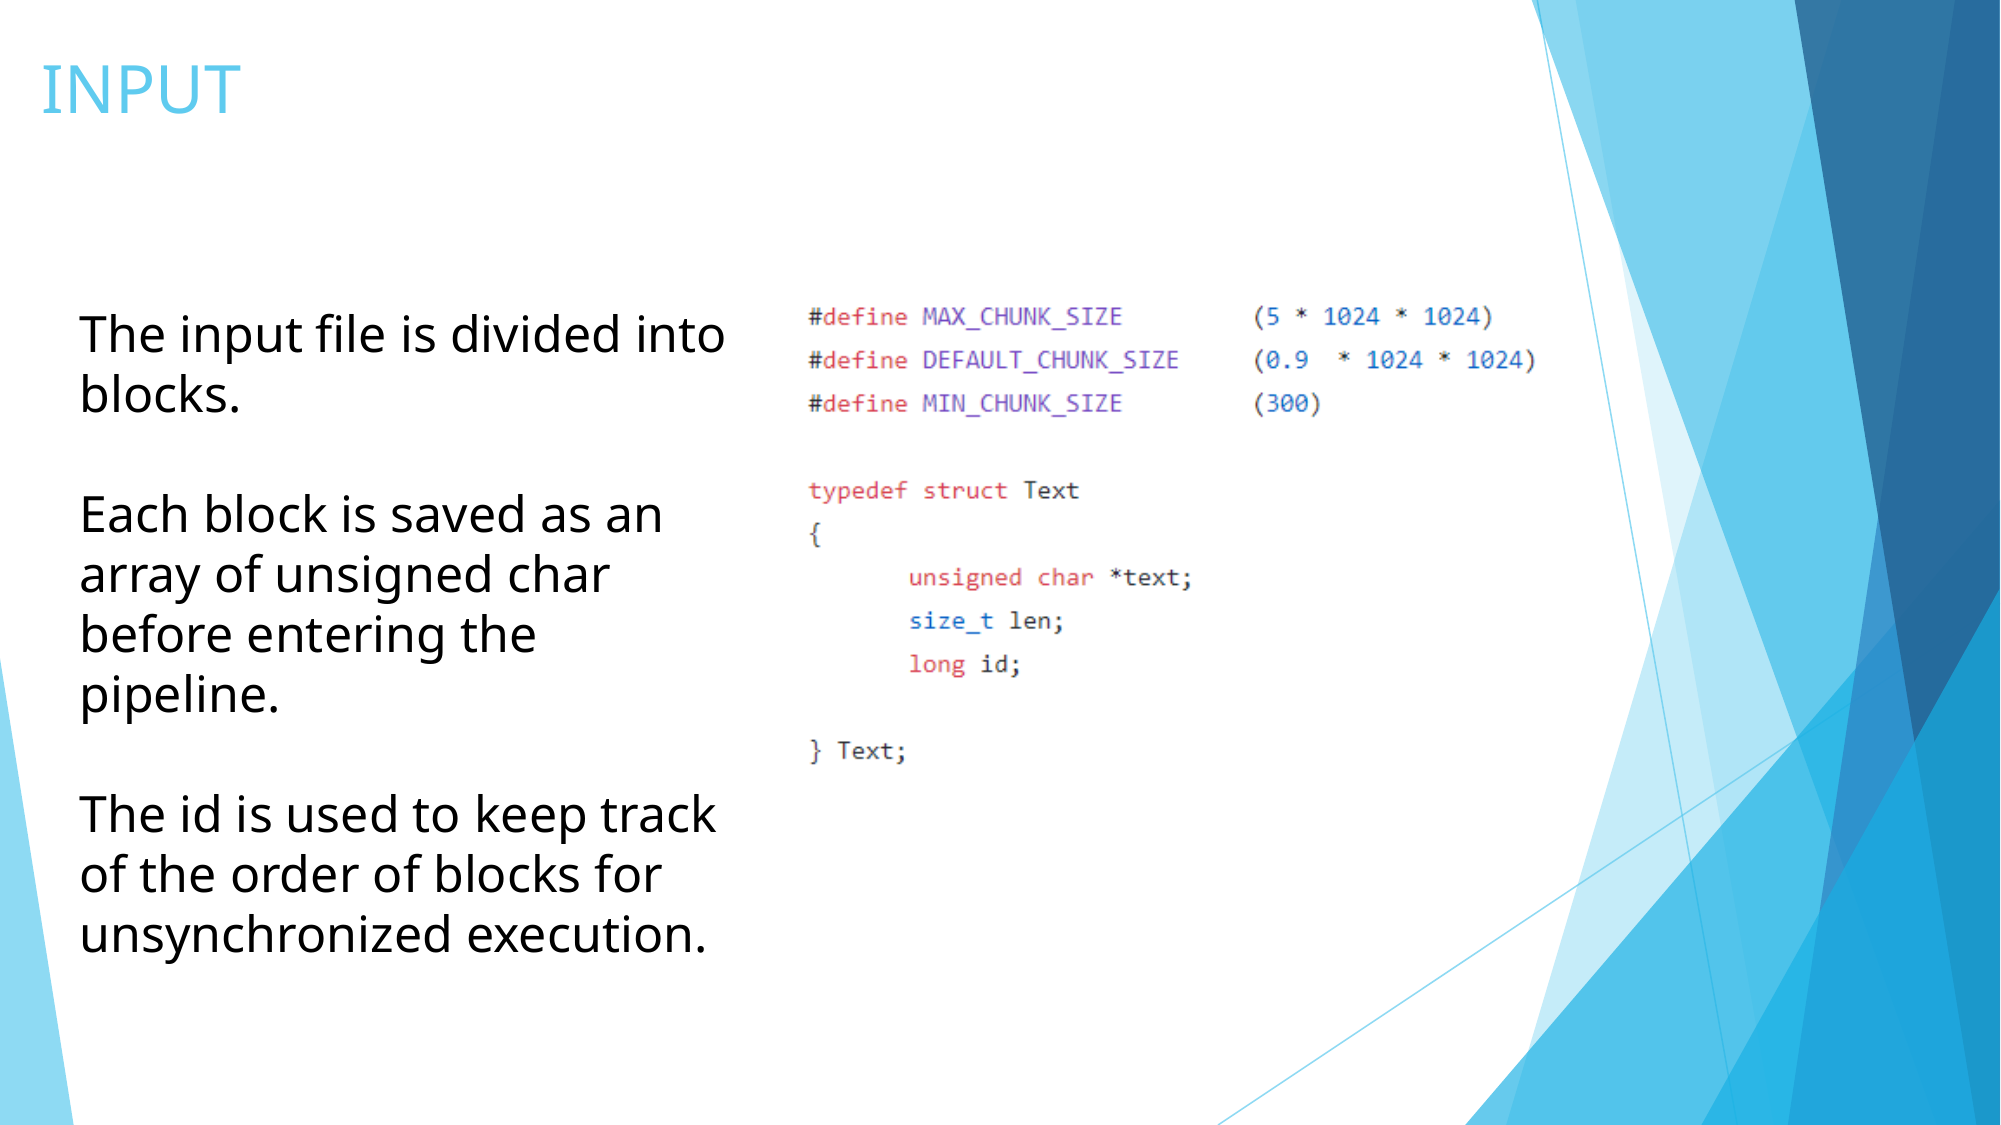

# INPUT
The input file is divided into blocks.
Each block is saved as an array of unsigned char before entering the pipeline.
The id is used to keep track of the order of blocks for unsynchronized execution.